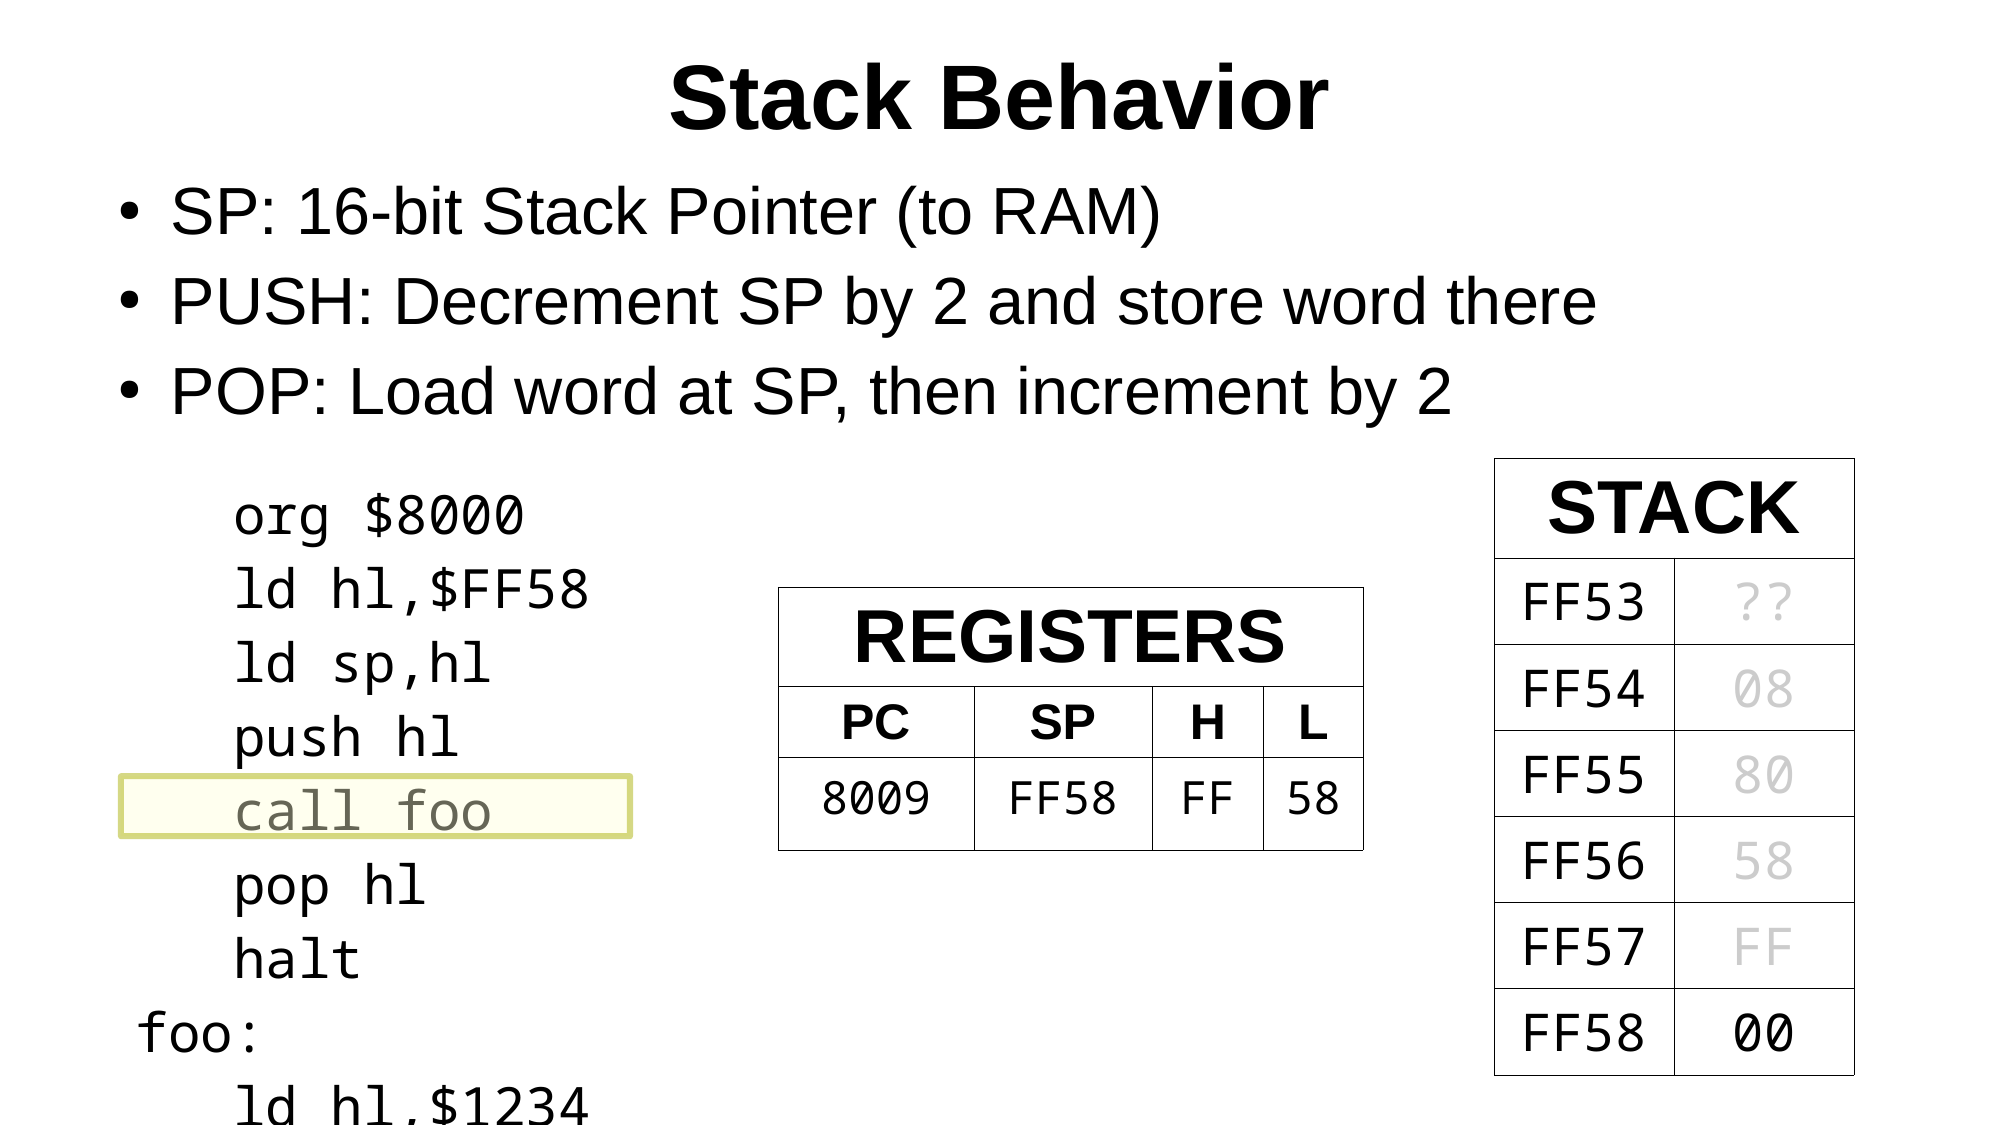

# Stack Behavior
SP: 16-bit Stack Pointer (to RAM)
PUSH: Decrement SP by 2 and store word there
POP: Load word at SP, then increment by 2
| STACK | |
| --- | --- |
| FF53 | ?? |
| FF54 | 08 |
| FF55 | 80 |
| FF56 | 58 |
| FF57 | FF |
| FF58 | 00 |
 org $8000
 ld hl,$FF58
 ld sp,hl
 push hl
 call foo
 pop hl
 halt
foo:
 ld hl,$1234
 ret
| REGISTERS | | | |
| --- | --- | --- | --- |
| PC | SP | H | L |
| 8009 | FF58 | FF | 58 |